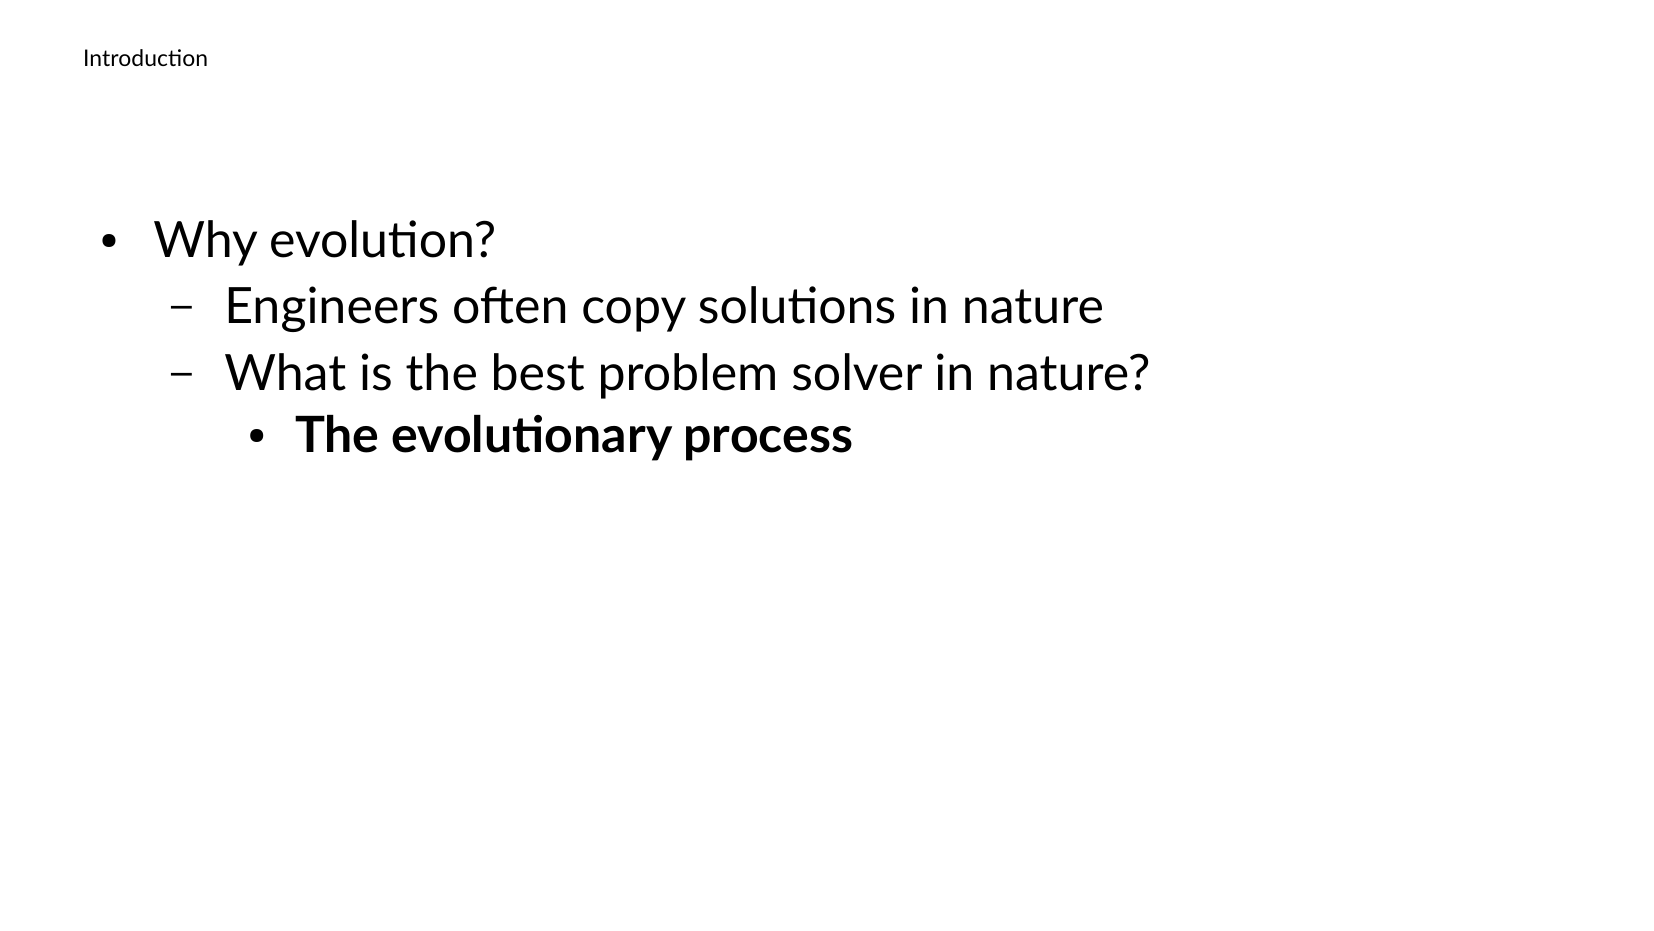

# Introduction
Why evolution?
Engineers often copy solutions in nature
What is the best problem solver in nature?
The evolutionary process